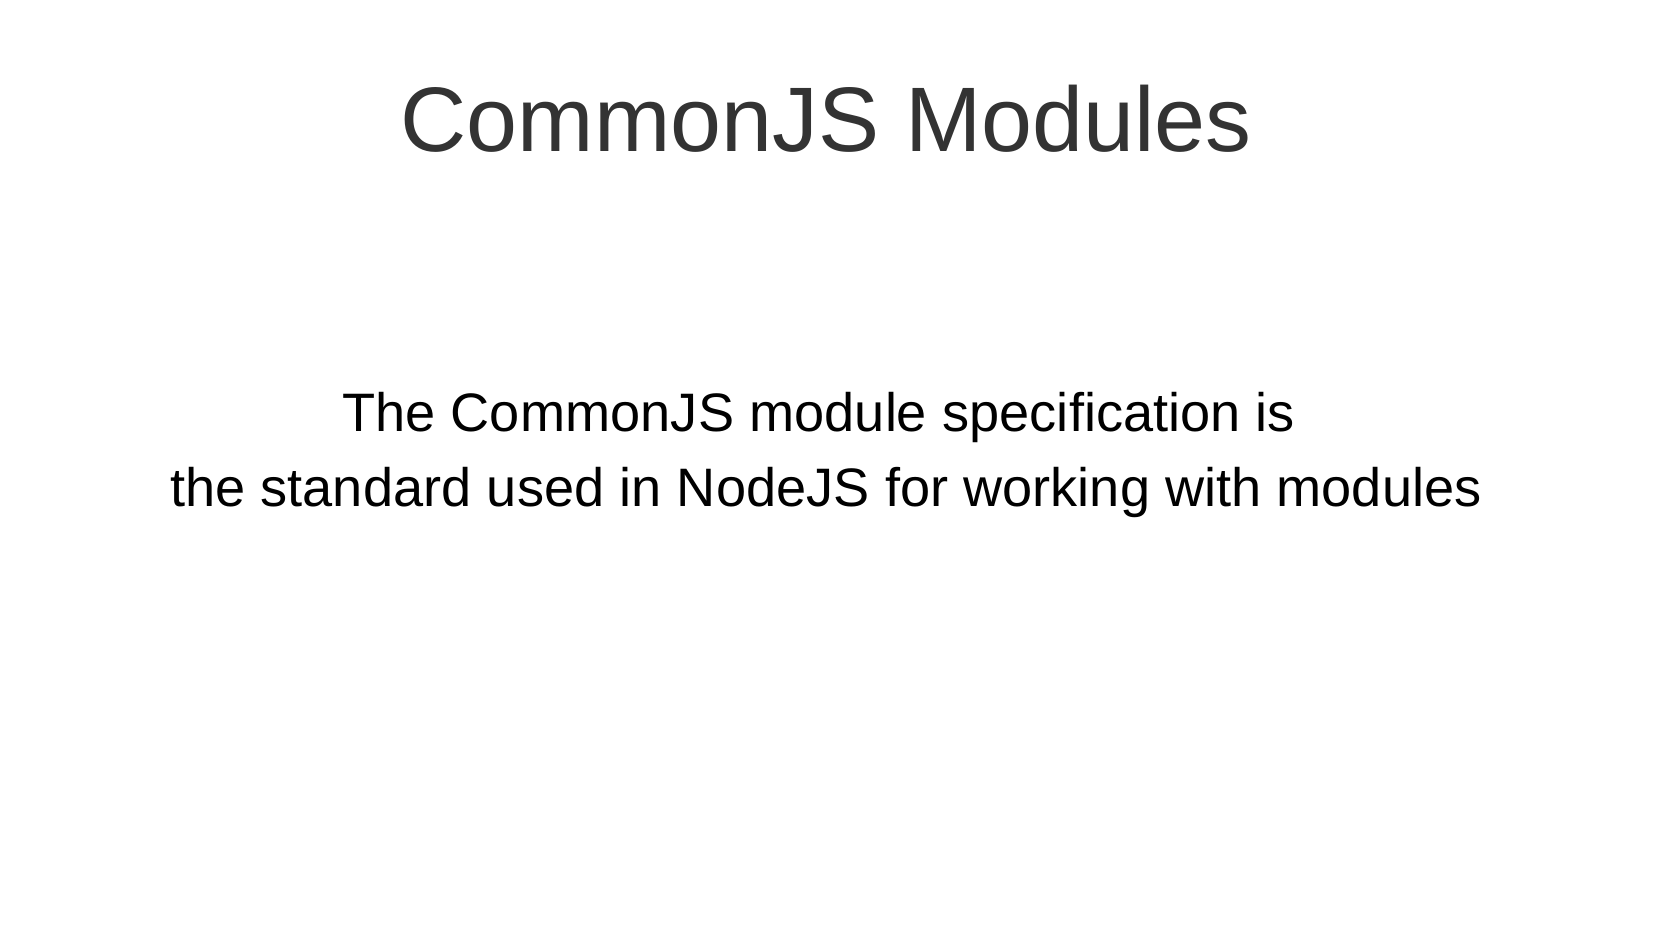

# CommonJS Modules
The CommonJS module specification is
the standard used in NodeJS for working with modules